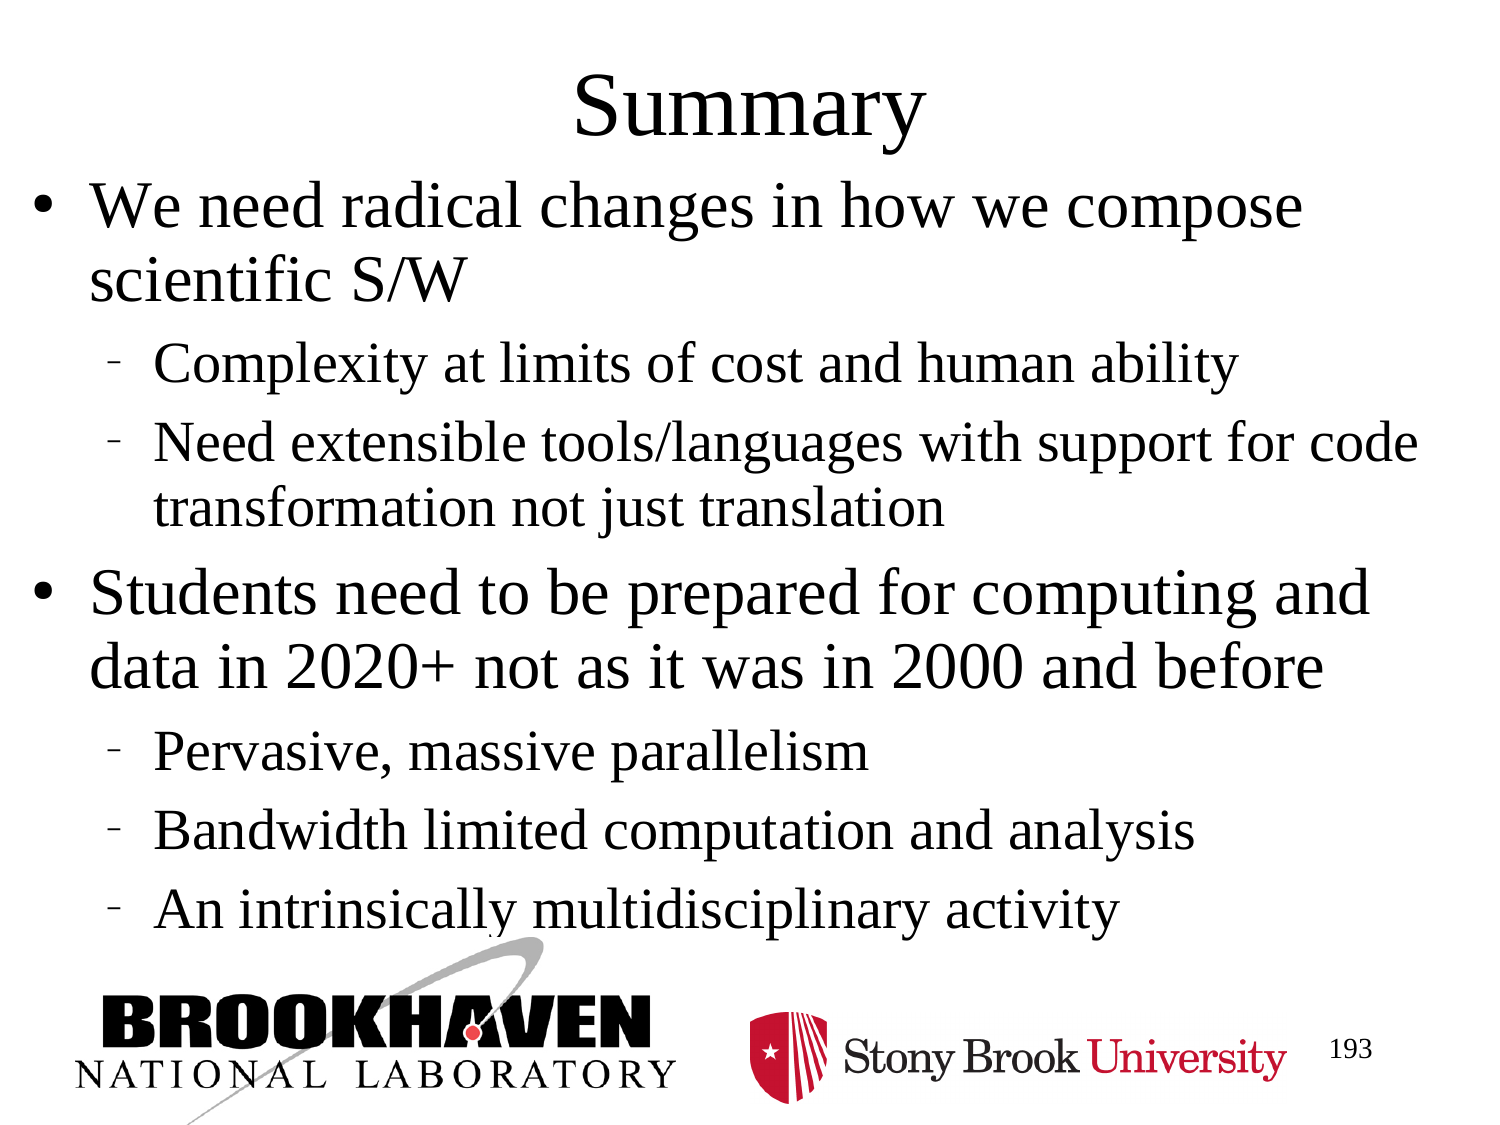

# Summary
We need radical changes in how we compose scientific S/W
Complexity at limits of cost and human ability
Need extensible tools/languages with support for code transformation not just translation
Students need to be prepared for computing and data in 2020+ not as it was in 2000 and before
Pervasive, massive parallelism
Bandwidth limited computation and analysis
An intrinsically multidisciplinary activity
193